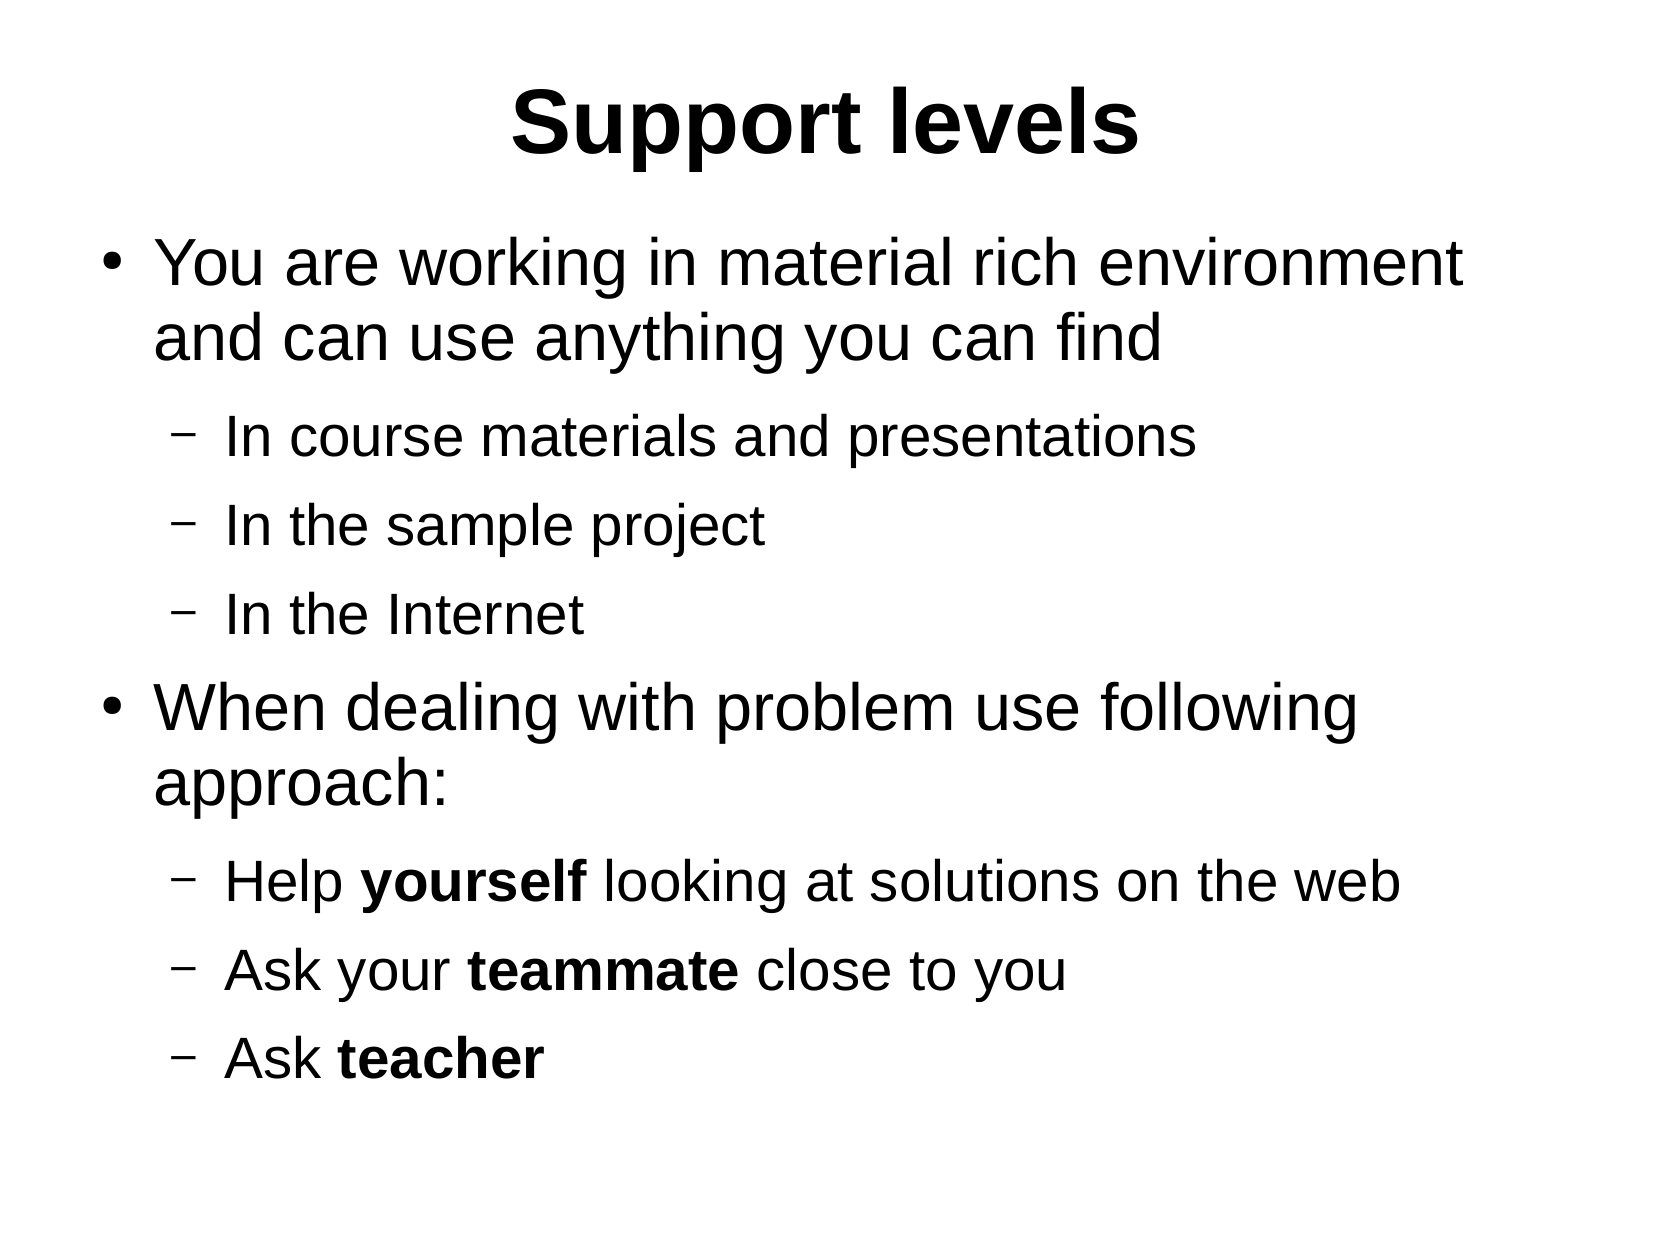

# Support levels
You are working in material rich environment and can use anything you can find
In course materials and presentations
In the sample project
In the Internet
When dealing with problem use following approach:
Help yourself looking at solutions on the web
Ask your teammate close to you
Ask teacher